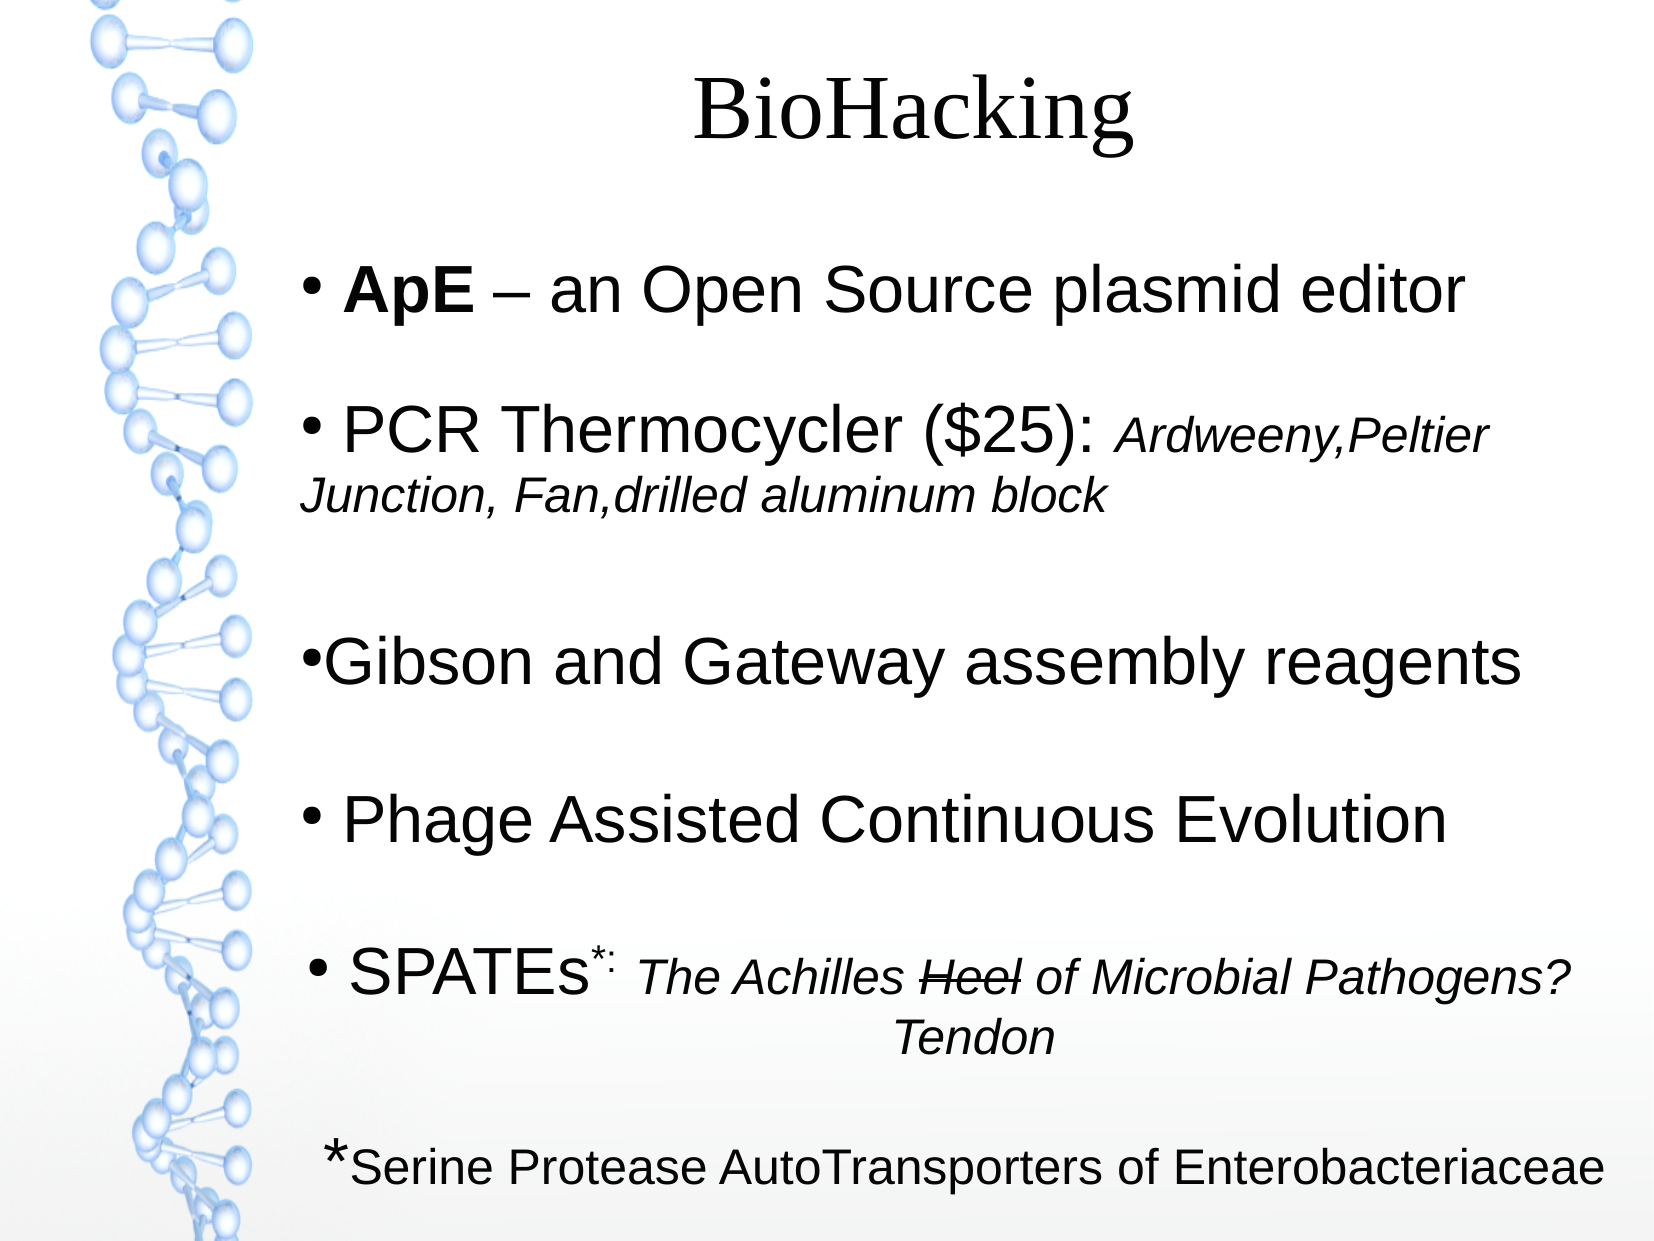

BioHacking
# ApE – an Open Source plasmid editor
 PCR Thermocycler ($25): Ardweeny,Peltier Junction, Fan,drilled aluminum block
Gibson and Gateway assembly reagents
 Phage Assisted Continuous Evolution
 SPATEs*: The Achilles Heel of Microbial Pathogens? Tendon
*Serine Protease AutoTransporters of Enterobacteriaceae